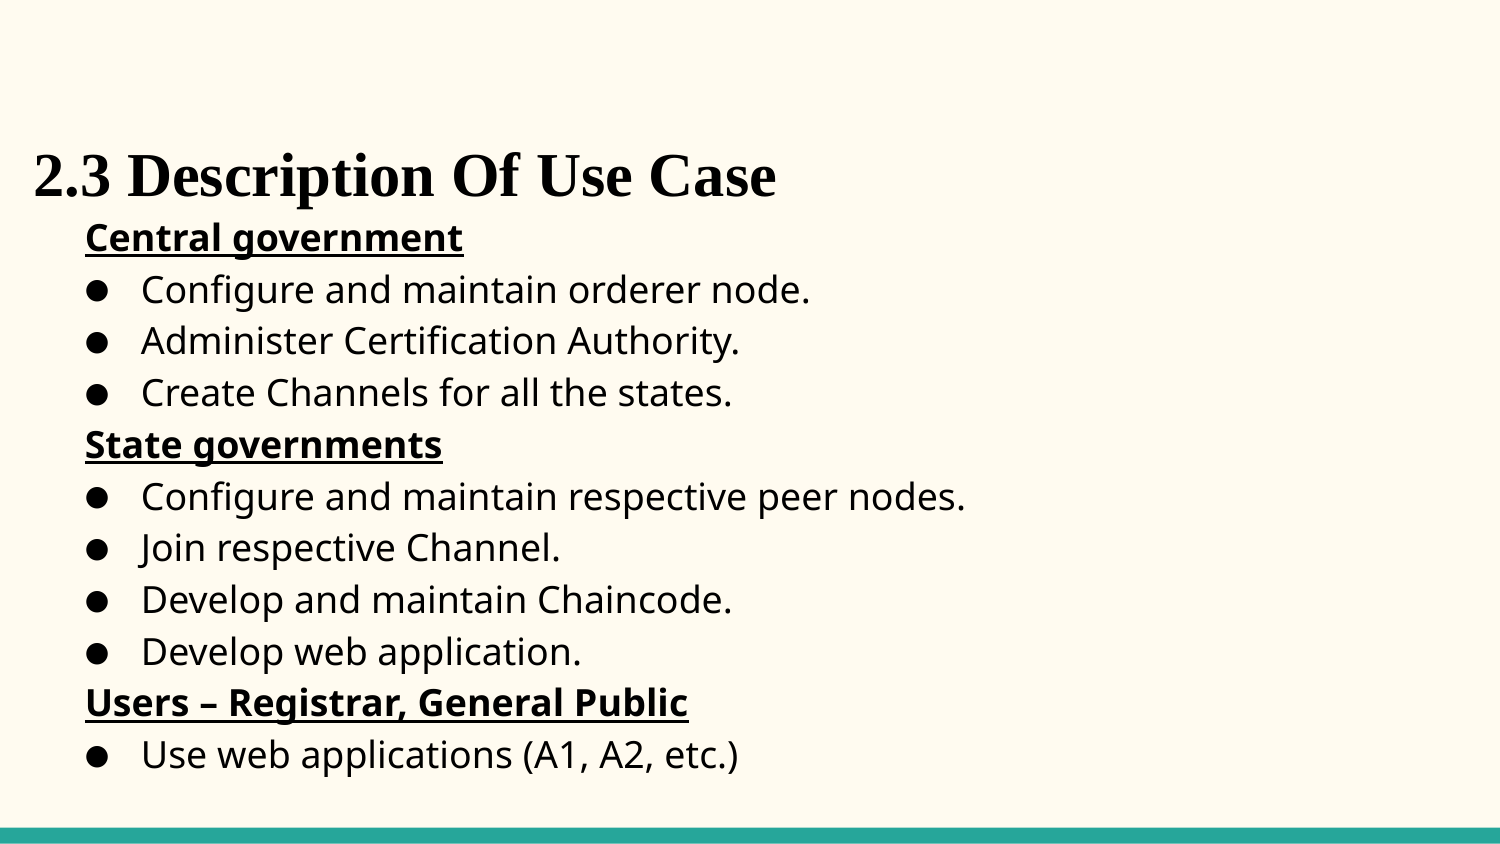

2.3 Description Of Use Case
Central government
Configure and maintain orderer node.
Administer Certification Authority.
Create Channels for all the states.
State governments
Configure and maintain respective peer nodes.
Join respective Channel.
Develop and maintain Chaincode.
Develop web application.
Users – Registrar, General Public
Use web applications (A1, A2, etc.)